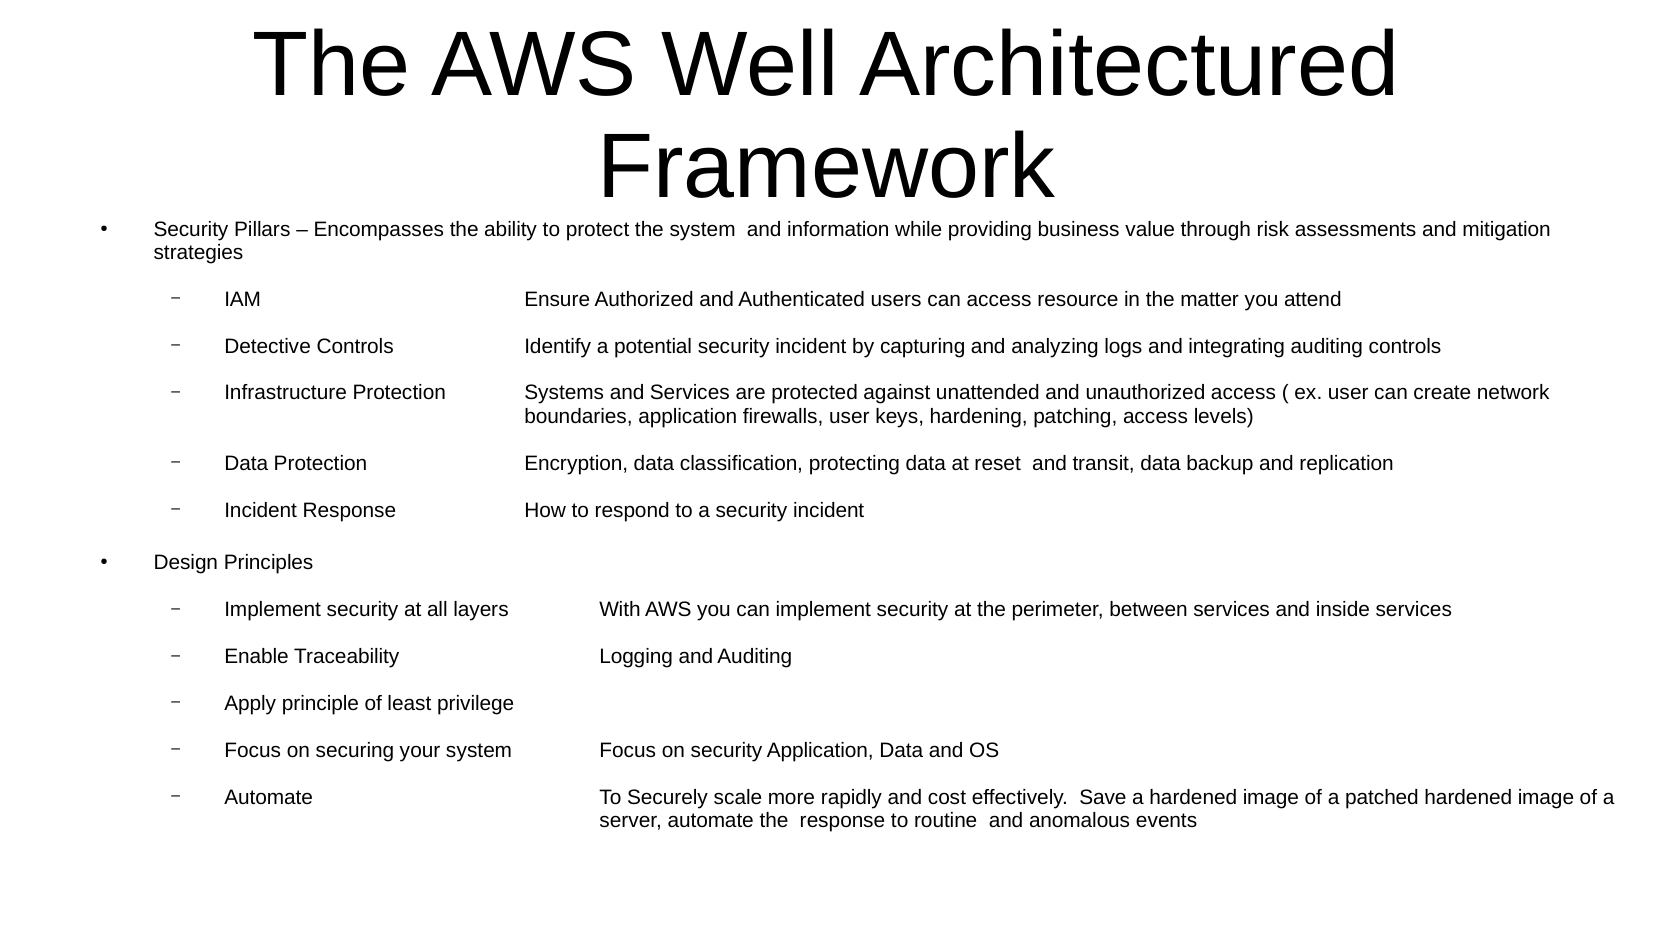

# The AWS Well Architectured Framework
Security Pillars – Encompasses the ability to protect the system and information while providing business value through risk assessments and mitigation strategies
IAM				Ensure Authorized and Authenticated users can access resource in the matter you attend
Detective Controls		Identify a potential security incident by capturing and analyzing logs and integrating auditing controls
Infrastructure Protection		Systems and Services are protected against unattended and unauthorized access ( ex. user can create network 	 		 	 	boundaries, application firewalls, user keys, hardening, patching, access levels)
Data Protection			Encryption, data classification, protecting data at reset and transit, data backup and replication
Incident Response		How to respond to a security incident
Design Principles
Implement security at all layers		With AWS you can implement security at the perimeter, between services and inside services
Enable Traceability			Logging and Auditing
Apply principle of least privilege
Focus on securing your system		Focus on security Application, Data and OS
Automate				To Securely scale more rapidly and cost effectively. Save a hardened image of a patched hardened image of a 					server, automate the response to routine and anomalous events